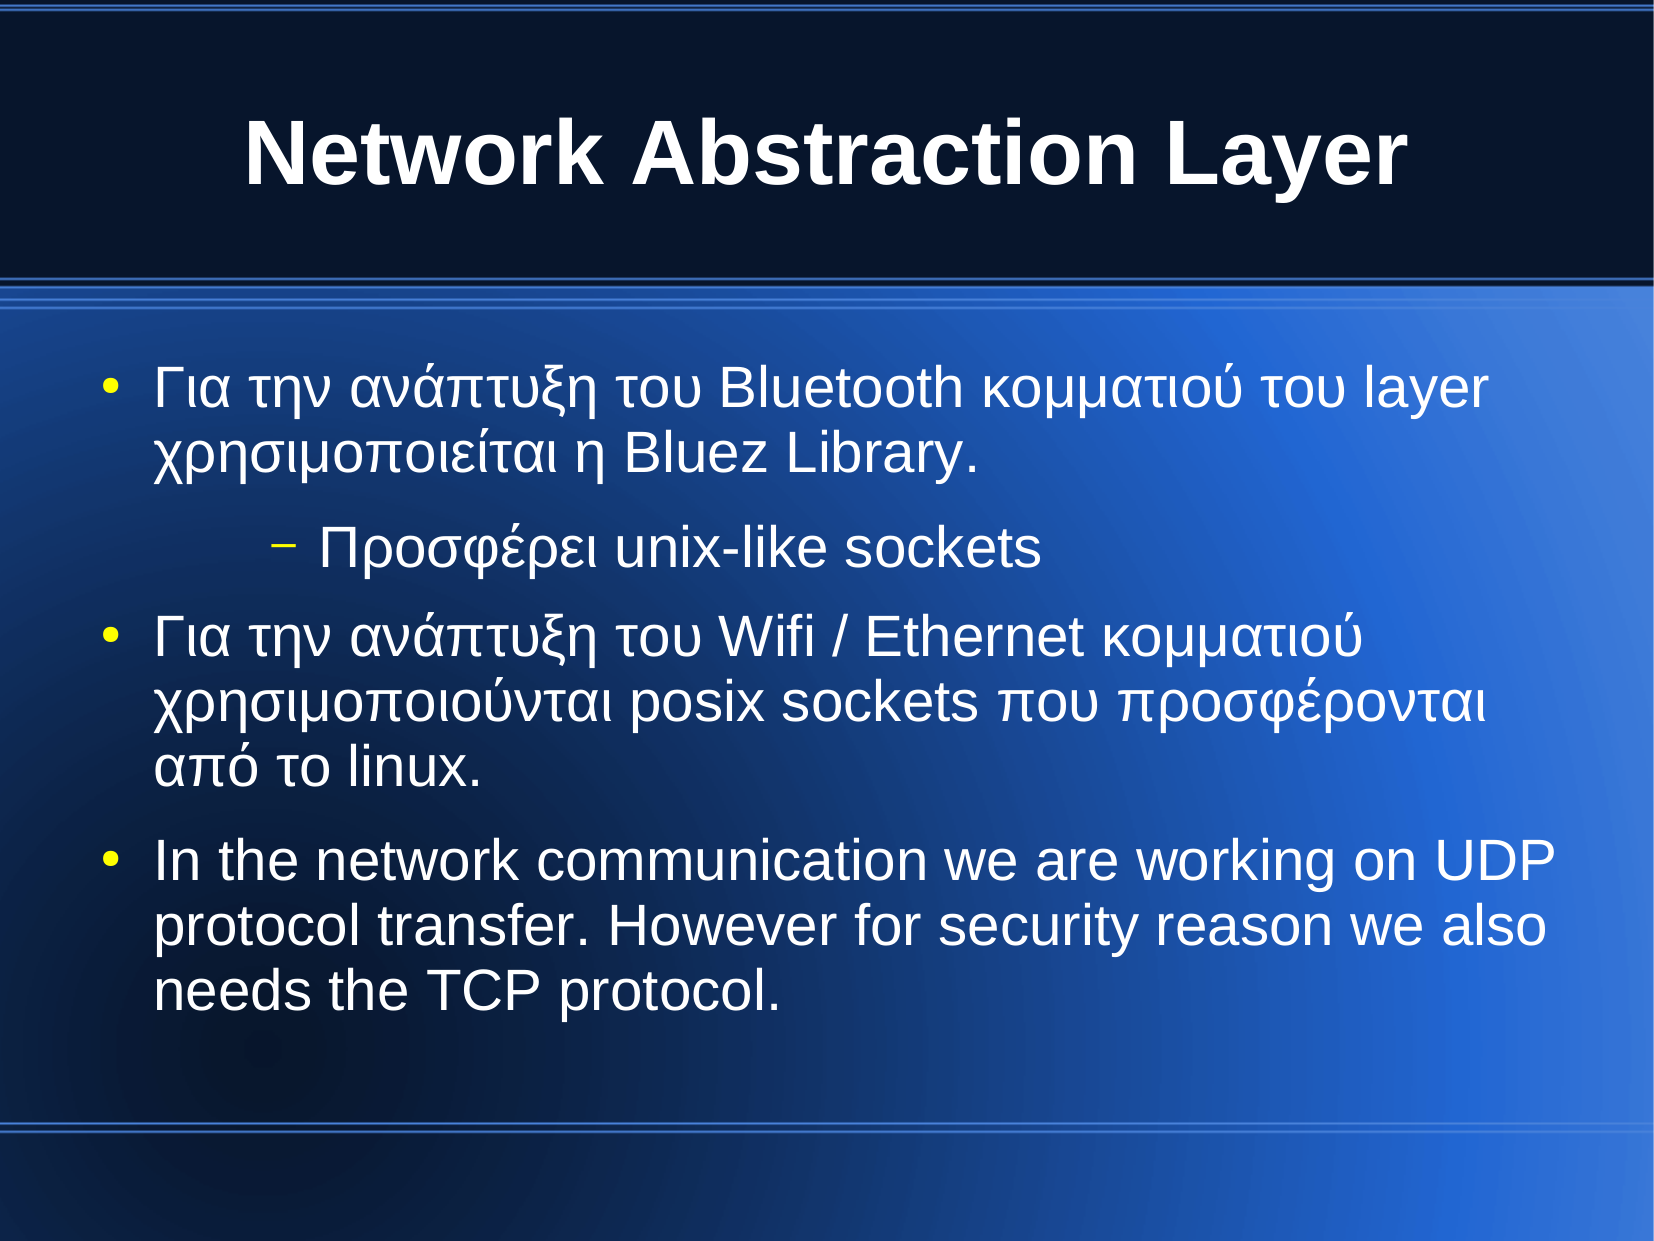

# Network Abstraction Layer
Για την ανάπτυξη του Bluetooth κομματιού του layer χρησιμοποιείται η Bluez Library.
Προσφέρει unix-like sockets
Για την ανάπτυξη του Wifi / Ethernet κομματιού χρησιμοποιούνται posix sockets που προσφέρονται από το linux.
In the network communication we are working on UDP protocol transfer. However for security reason we also needs the TCP protocol.